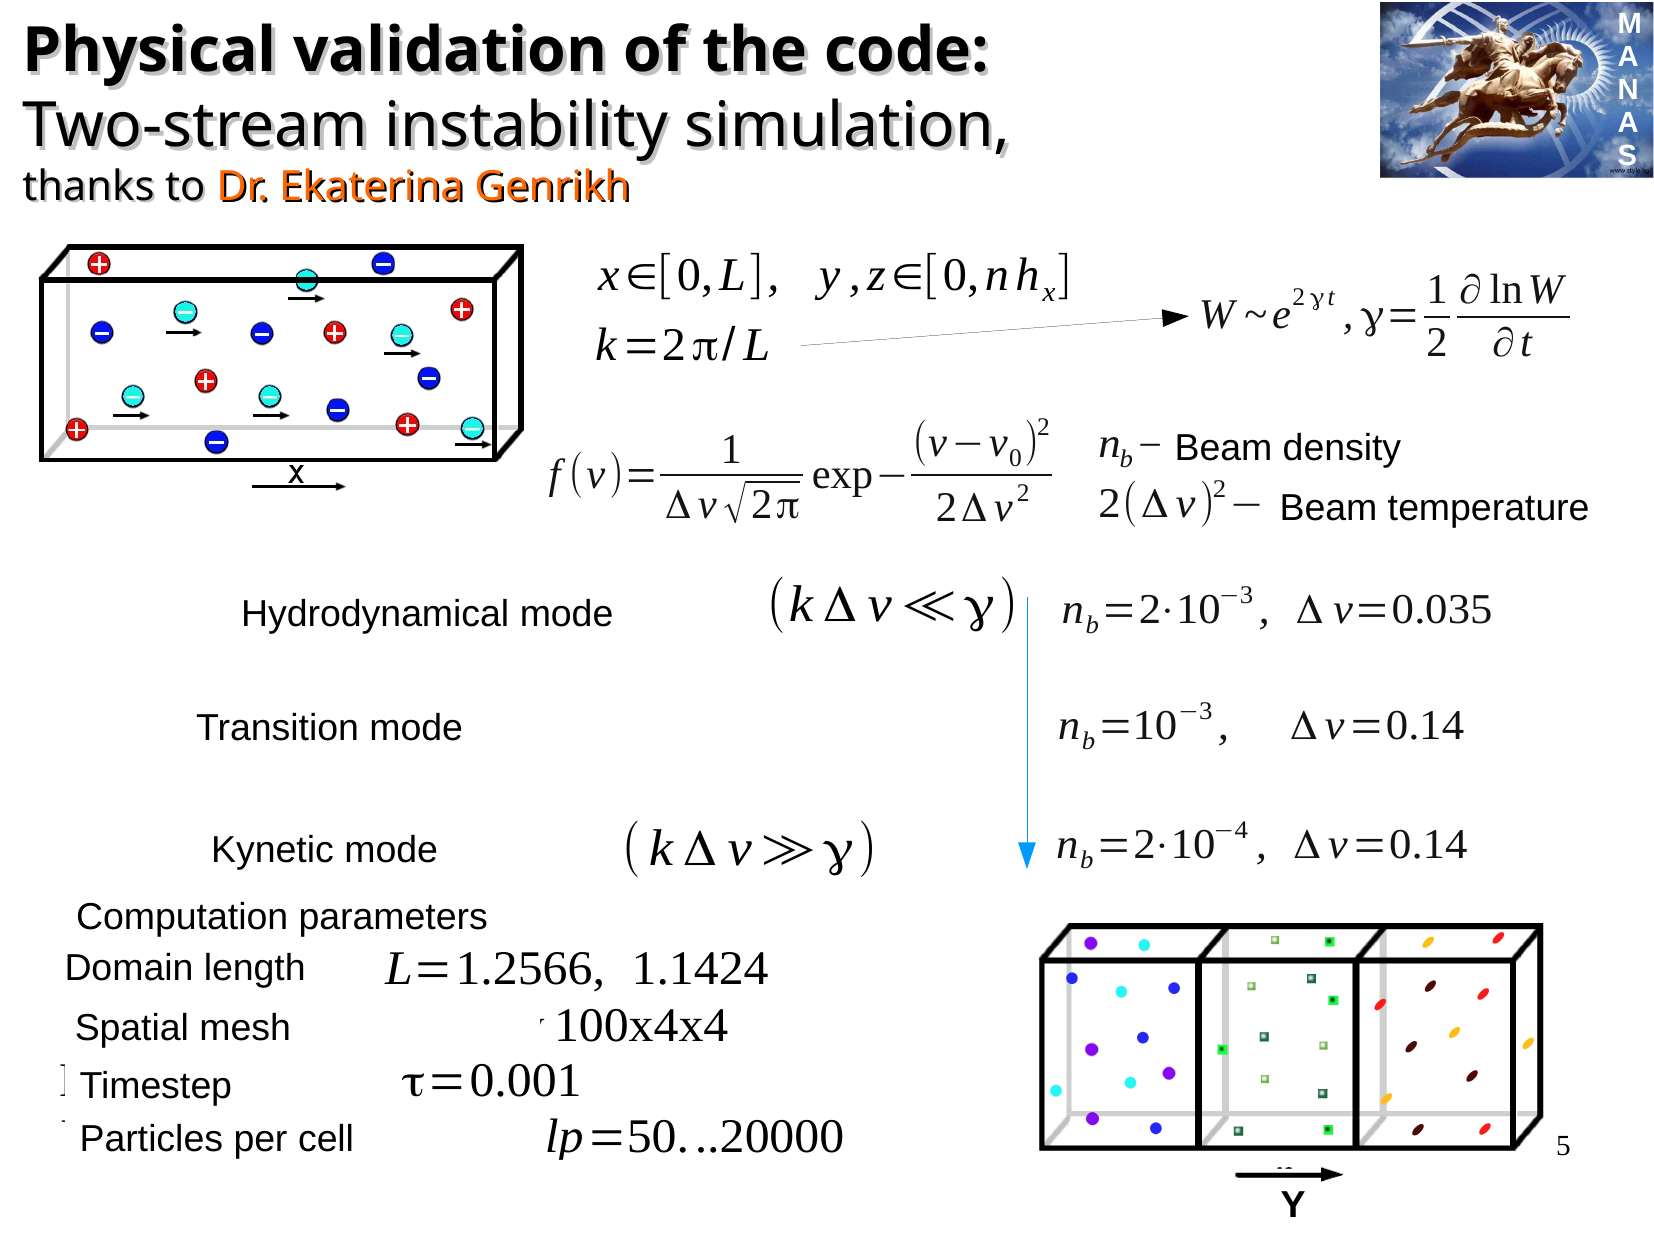

М
A
N
A
S
Physical validation of the code:
Two-stream instability simulation,
thanks to Dr. Ekaterina Genrikh
Beam density
Beam temperature
 Hydrodynamical mode
 Transition mode
 Kynetic mode
 Computation parameters
Domain length
Spatial mesh
Timestep
Particles per cell
5
Y